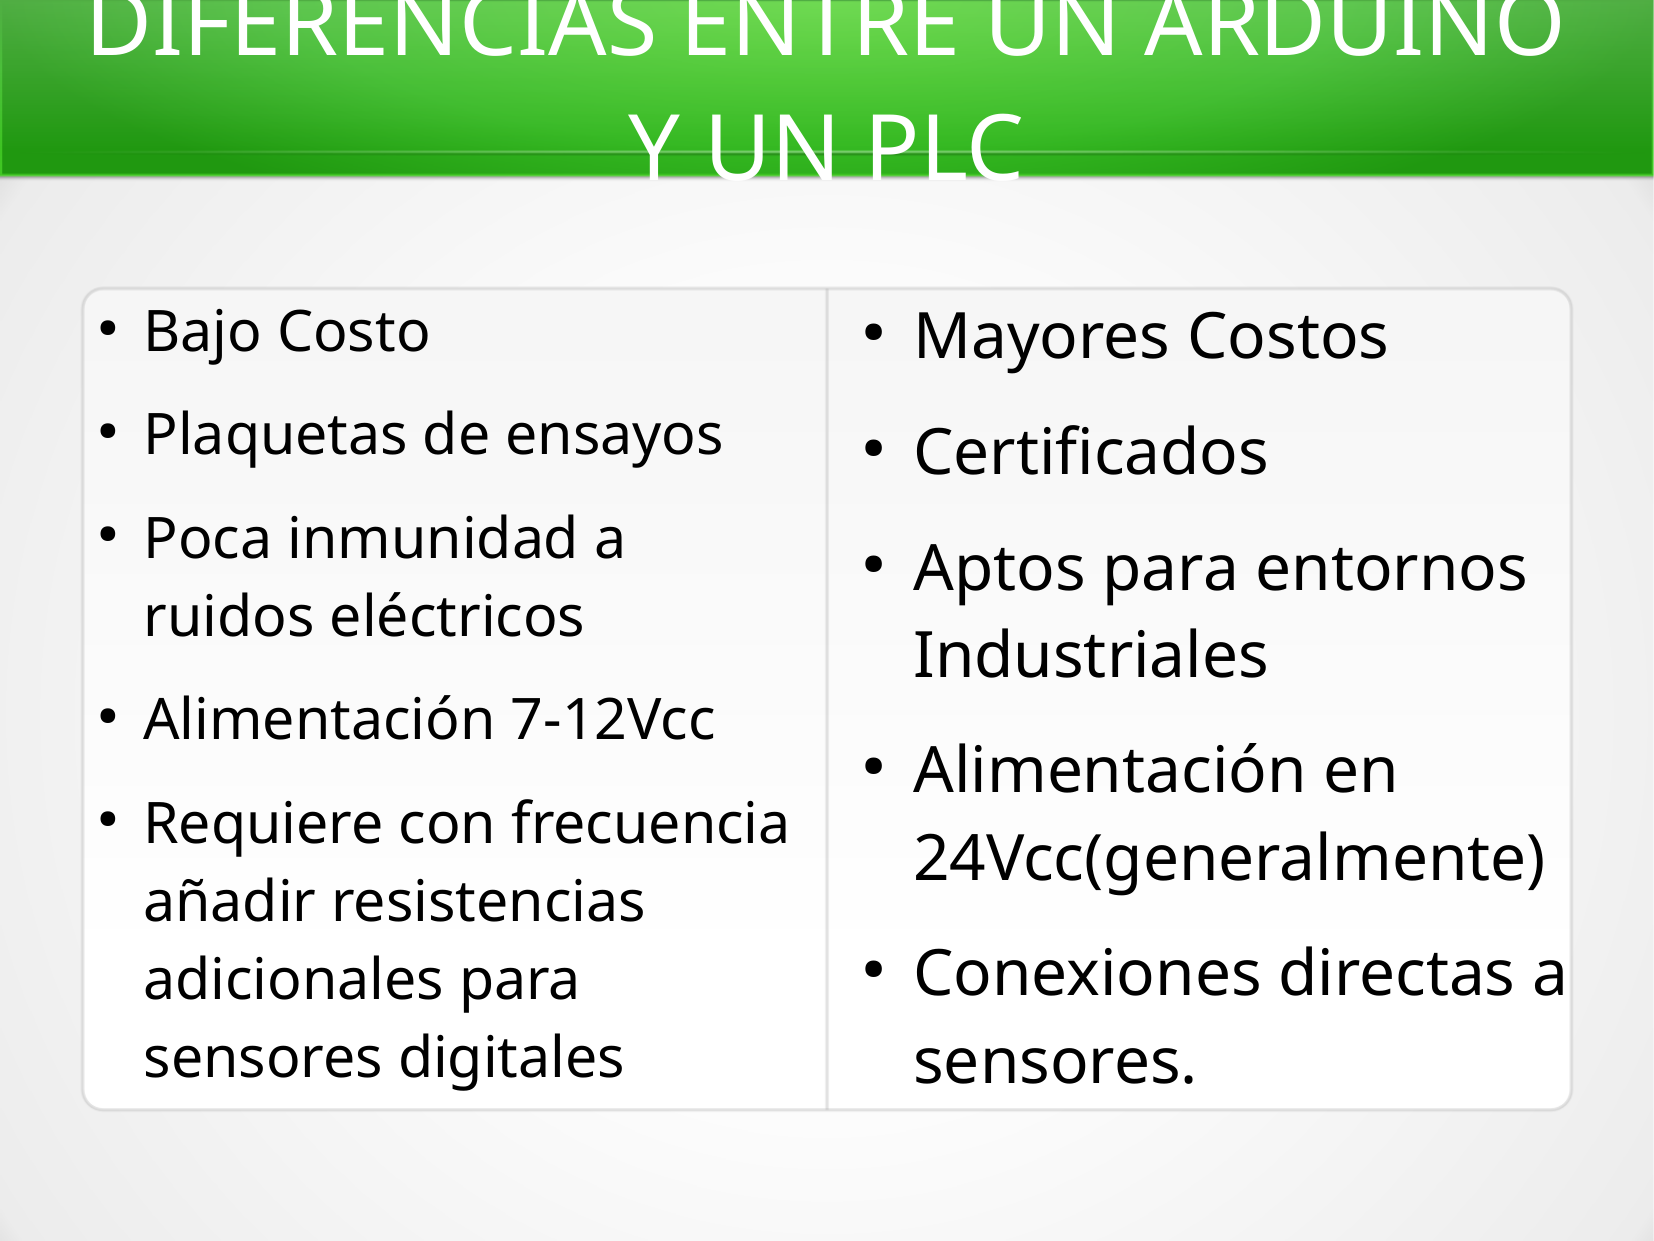

# DIFERENCIAS ENTRE UN ARDUINO Y UN PLC
Bajo Costo
Plaquetas de ensayos
Poca inmunidad a ruidos eléctricos
Alimentación 7-12Vcc
Requiere con frecuencia añadir resistencias adicionales para sensores digitales
Mayores Costos
Certificados
Aptos para entornos
Industriales
Alimentación en 24Vcc(generalmente)
Conexiones directas a sensores.